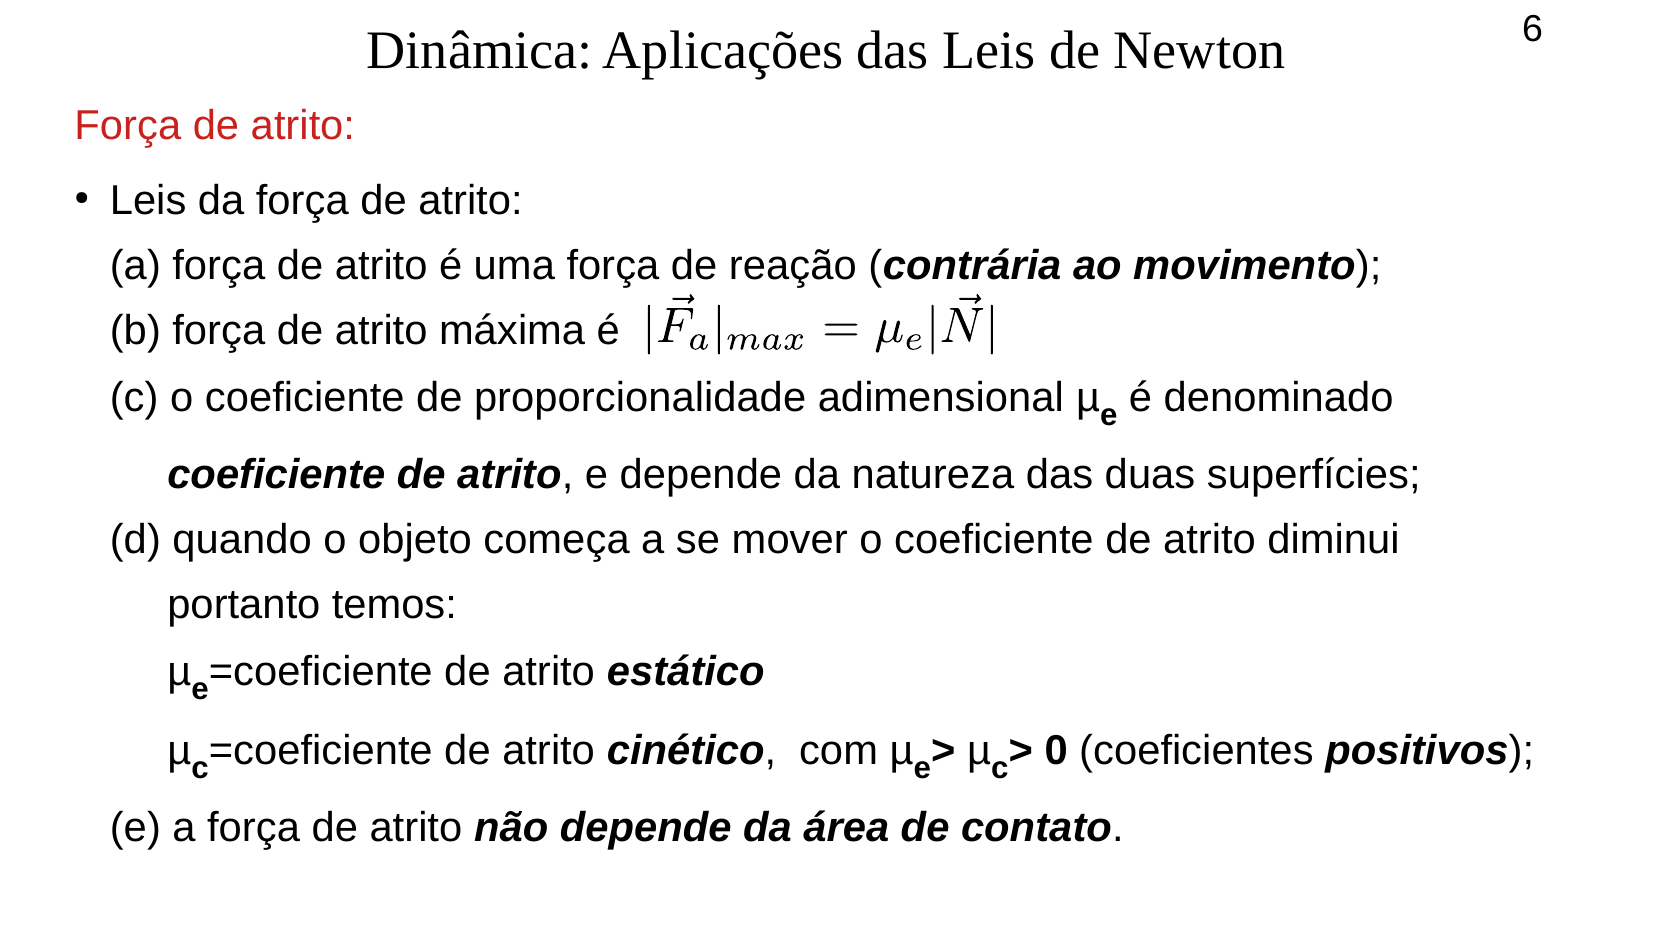

Dinâmica: Aplicações das Leis de Newton
Força de atrito:
Leis da força de atrito:
(a) força de atrito é uma força de reação (contrária ao movimento);
(b) força de atrito máxima é
(c) o coeficiente de proporcionalidade adimensional µe é denominado
 coeficiente de atrito, e depende da natureza das duas superfícies;
(d) quando o objeto começa a se mover o coeficiente de atrito diminui
 portanto temos:
 µe=coeficiente de atrito estático
 µc=coeficiente de atrito cinético, com µe> µc> 0 (coeficientes positivos);
(e) a força de atrito não depende da área de contato.